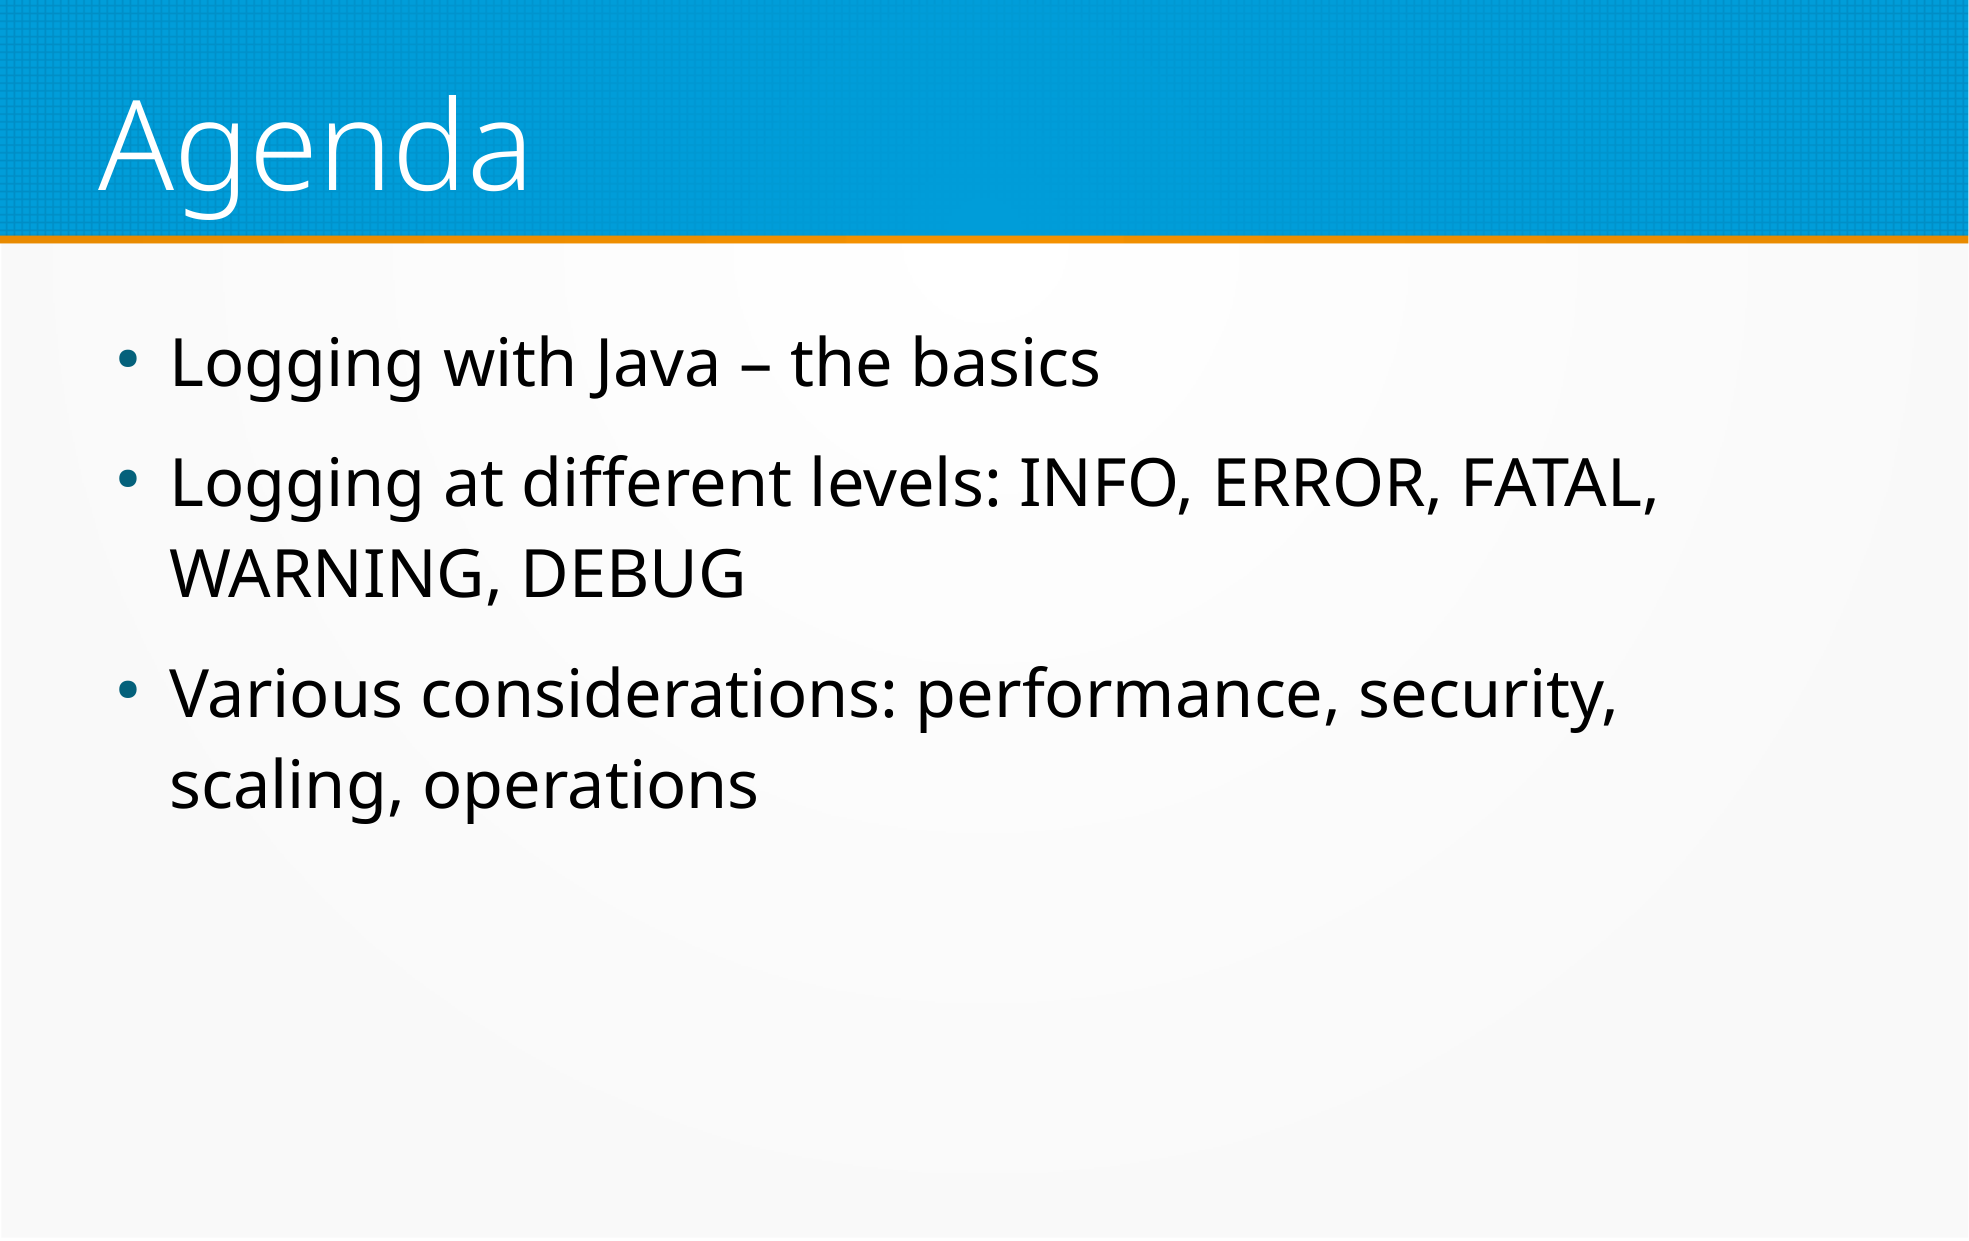

# Agenda
Logging with Java – the basics
Logging at different levels: INFO, ERROR, FATAL, WARNING, DEBUG
Various considerations: performance, security, scaling, operations